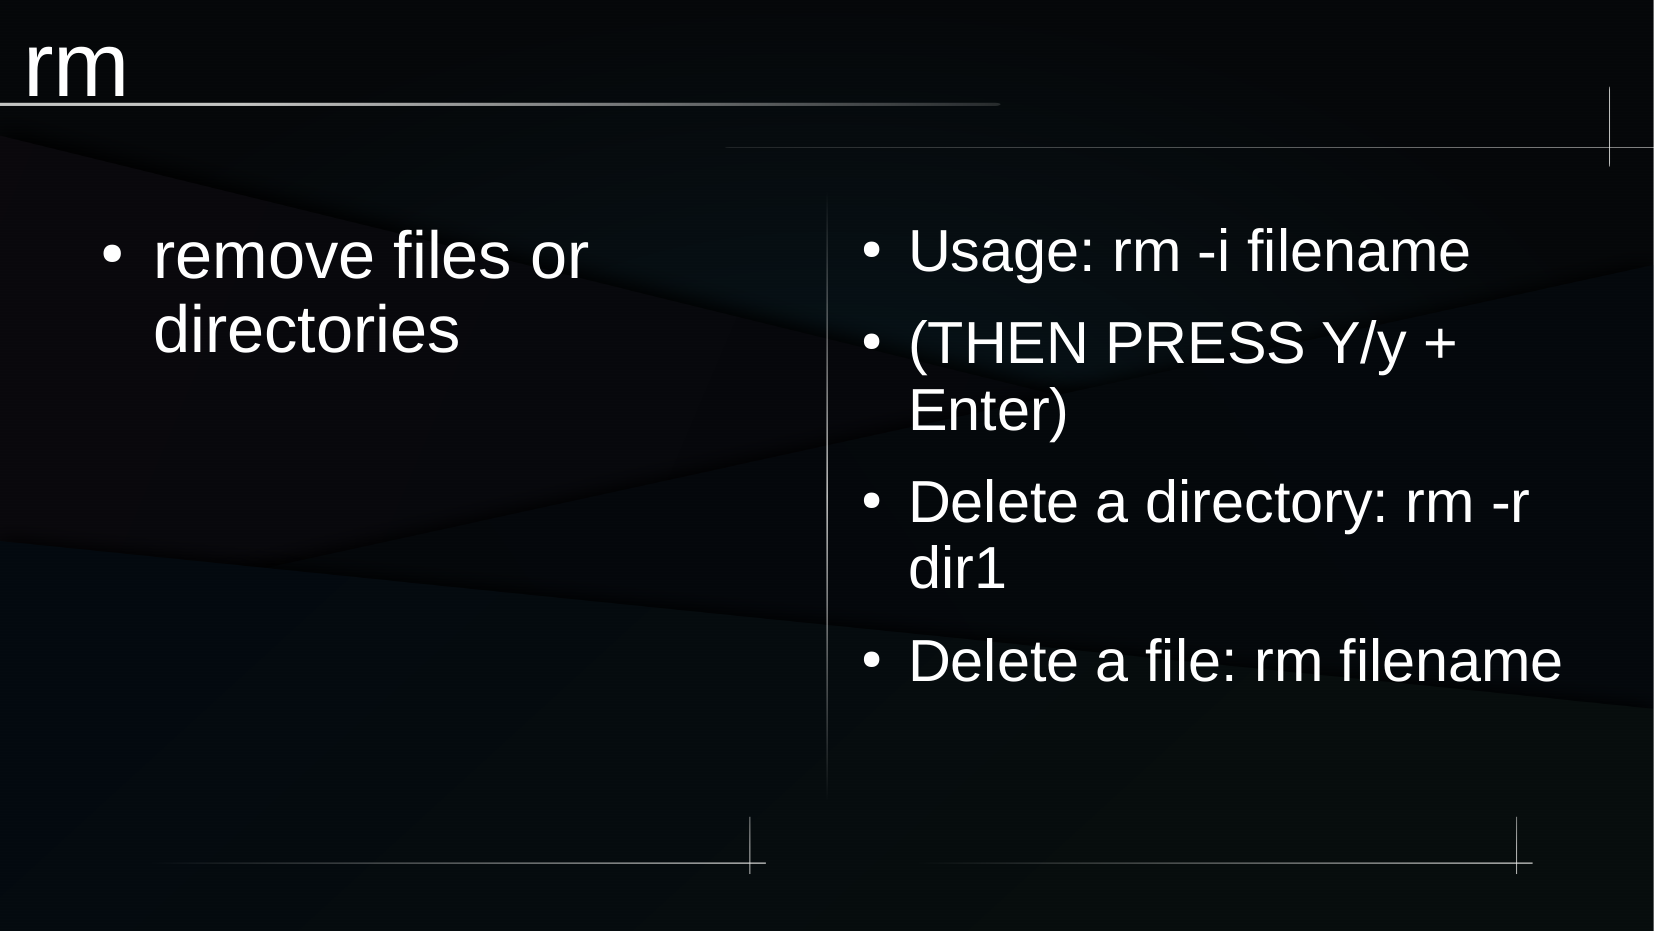

# rm
remove files or directories
Usage: rm -i filename
(THEN PRESS Y/y + Enter)
Delete a directory: rm -r dir1
Delete a file: rm filename